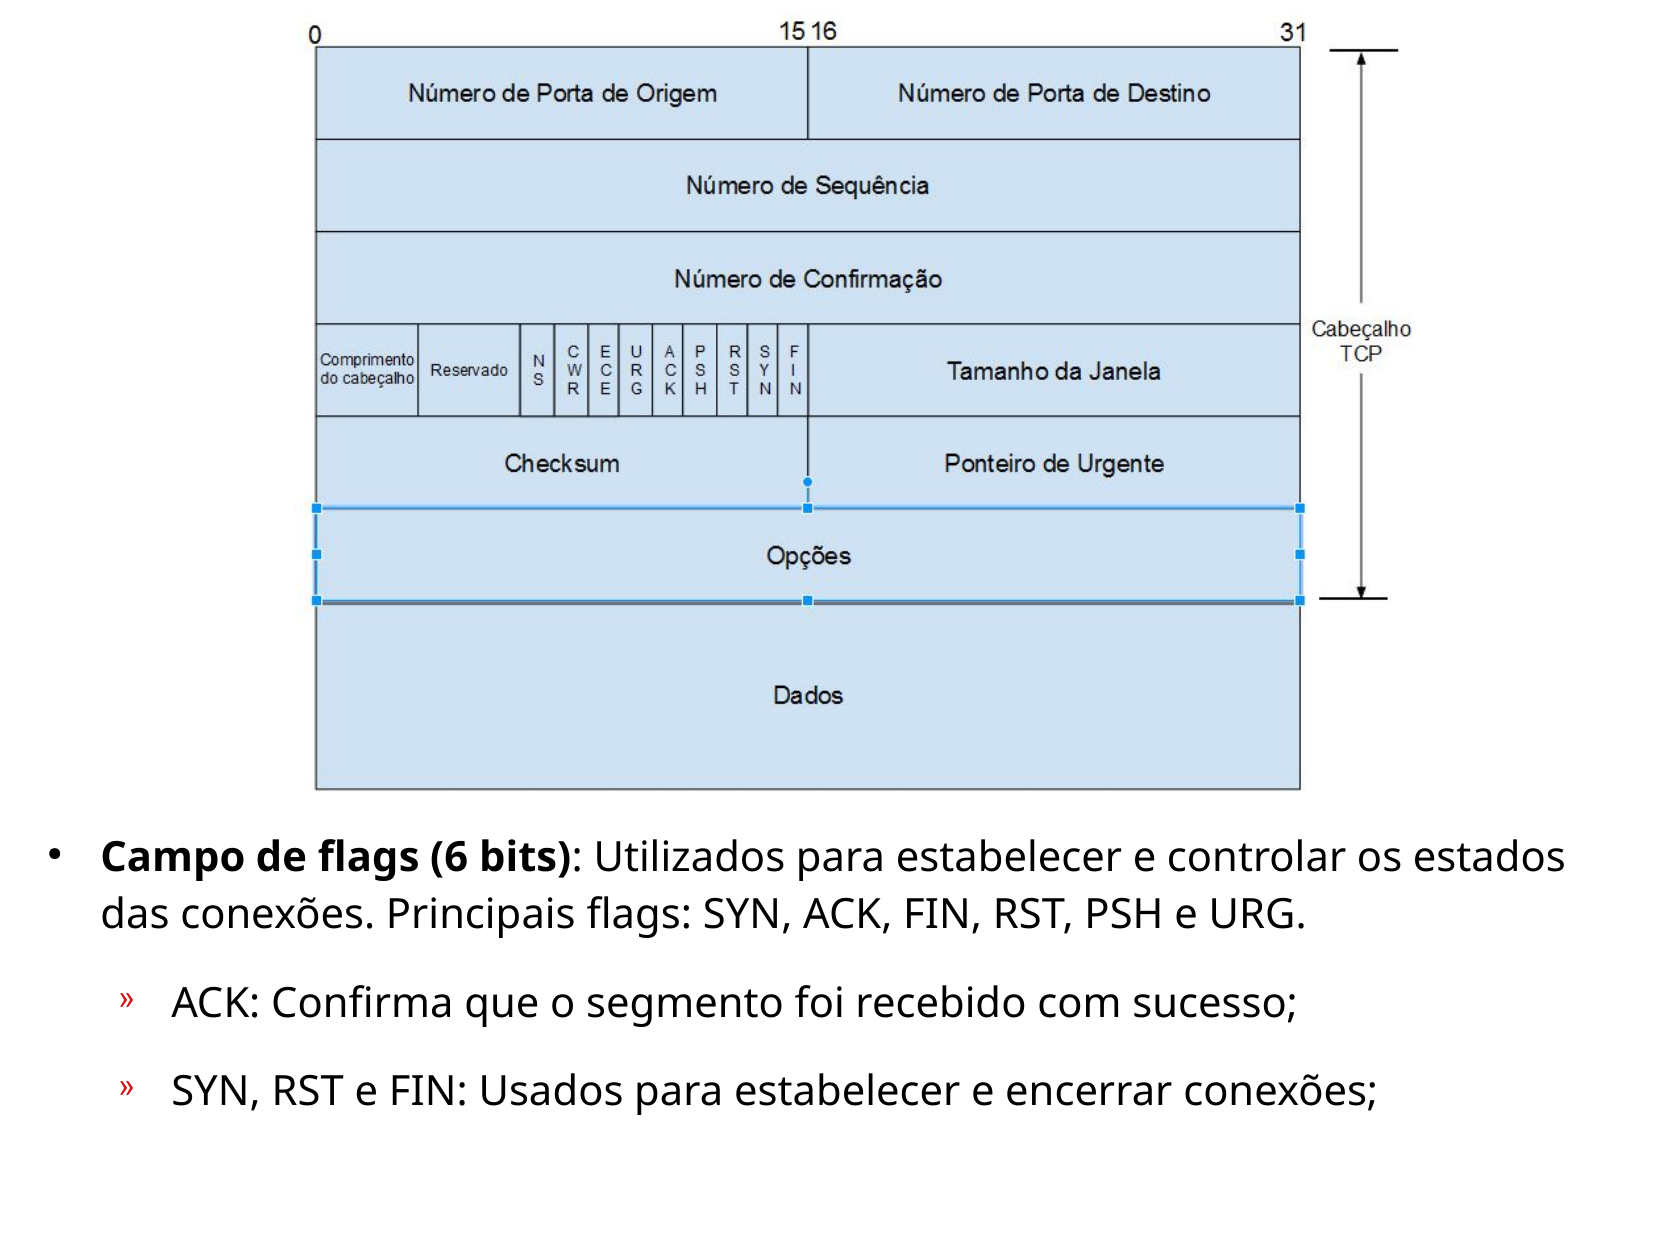

# Campo de flags (6 bits): Utilizados para estabelecer e controlar os estados das conexões. Principais flags: SYN, ACK, FIN, RST, PSH e URG.
ACK: Confirma que o segmento foi recebido com sucesso;
SYN, RST e FIN: Usados para estabelecer e encerrar conexões;